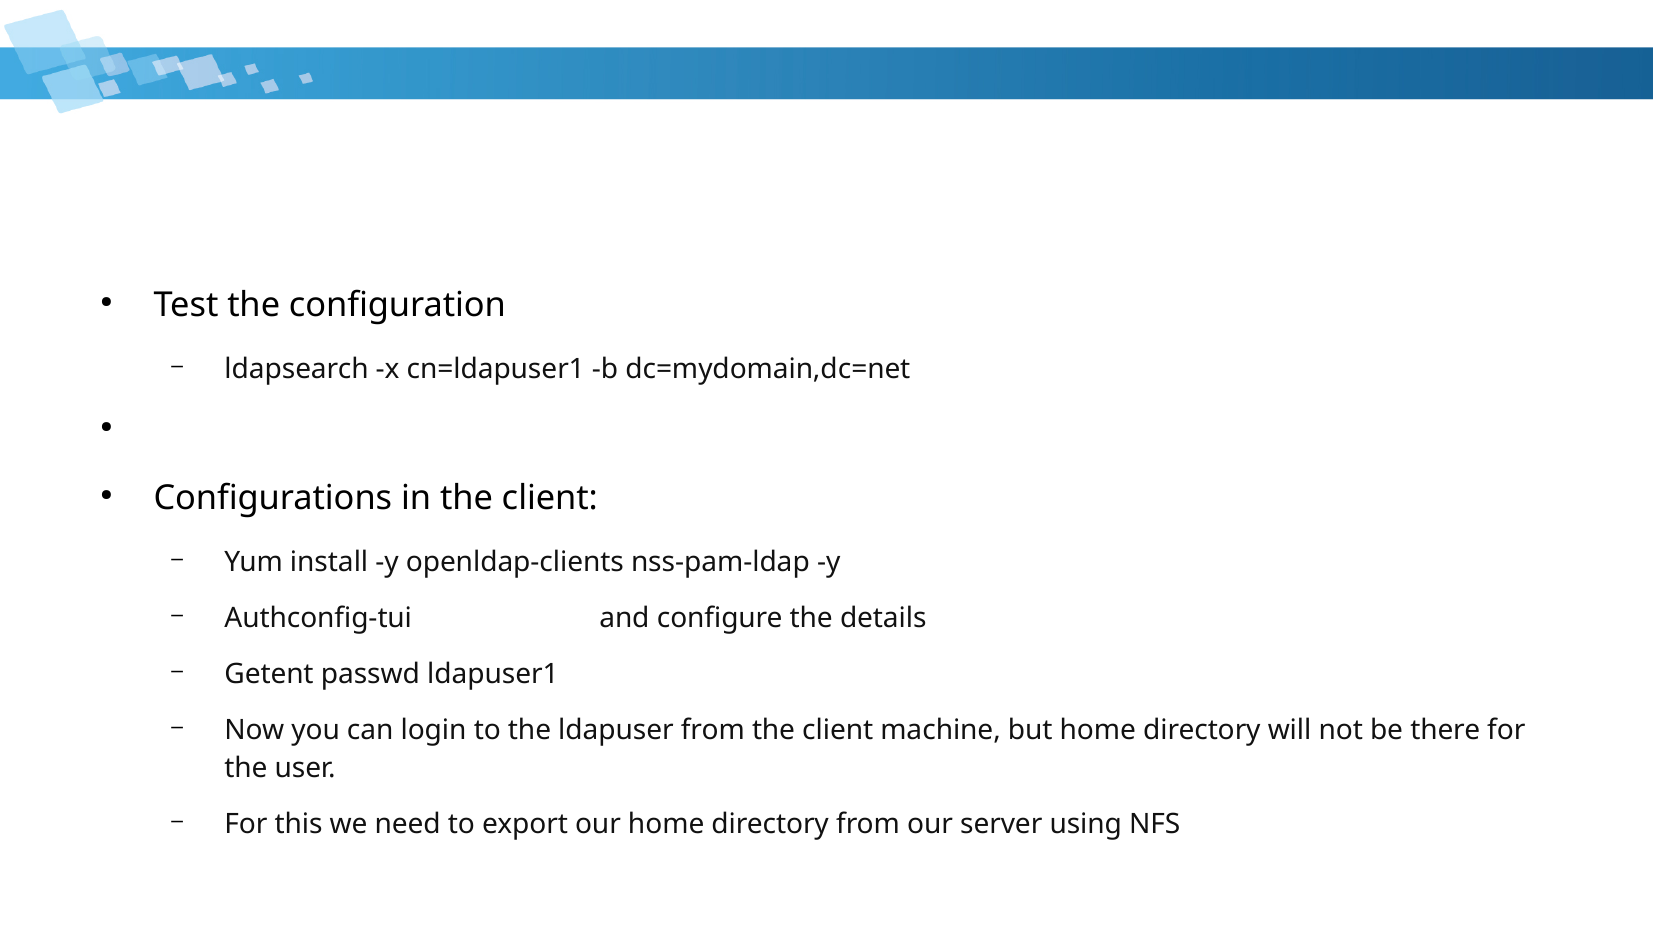

#
Test the configuration
ldapsearch -x cn=ldapuser1 -b dc=mydomain,dc=net
Configurations in the client:
Yum install -y openldap-clients nss-pam-ldap -y
Authconfig-tui 			and configure the details
Getent passwd ldapuser1
Now you can login to the ldapuser from the client machine, but home directory will not be there for the user.
For this we need to export our home directory from our server using NFS